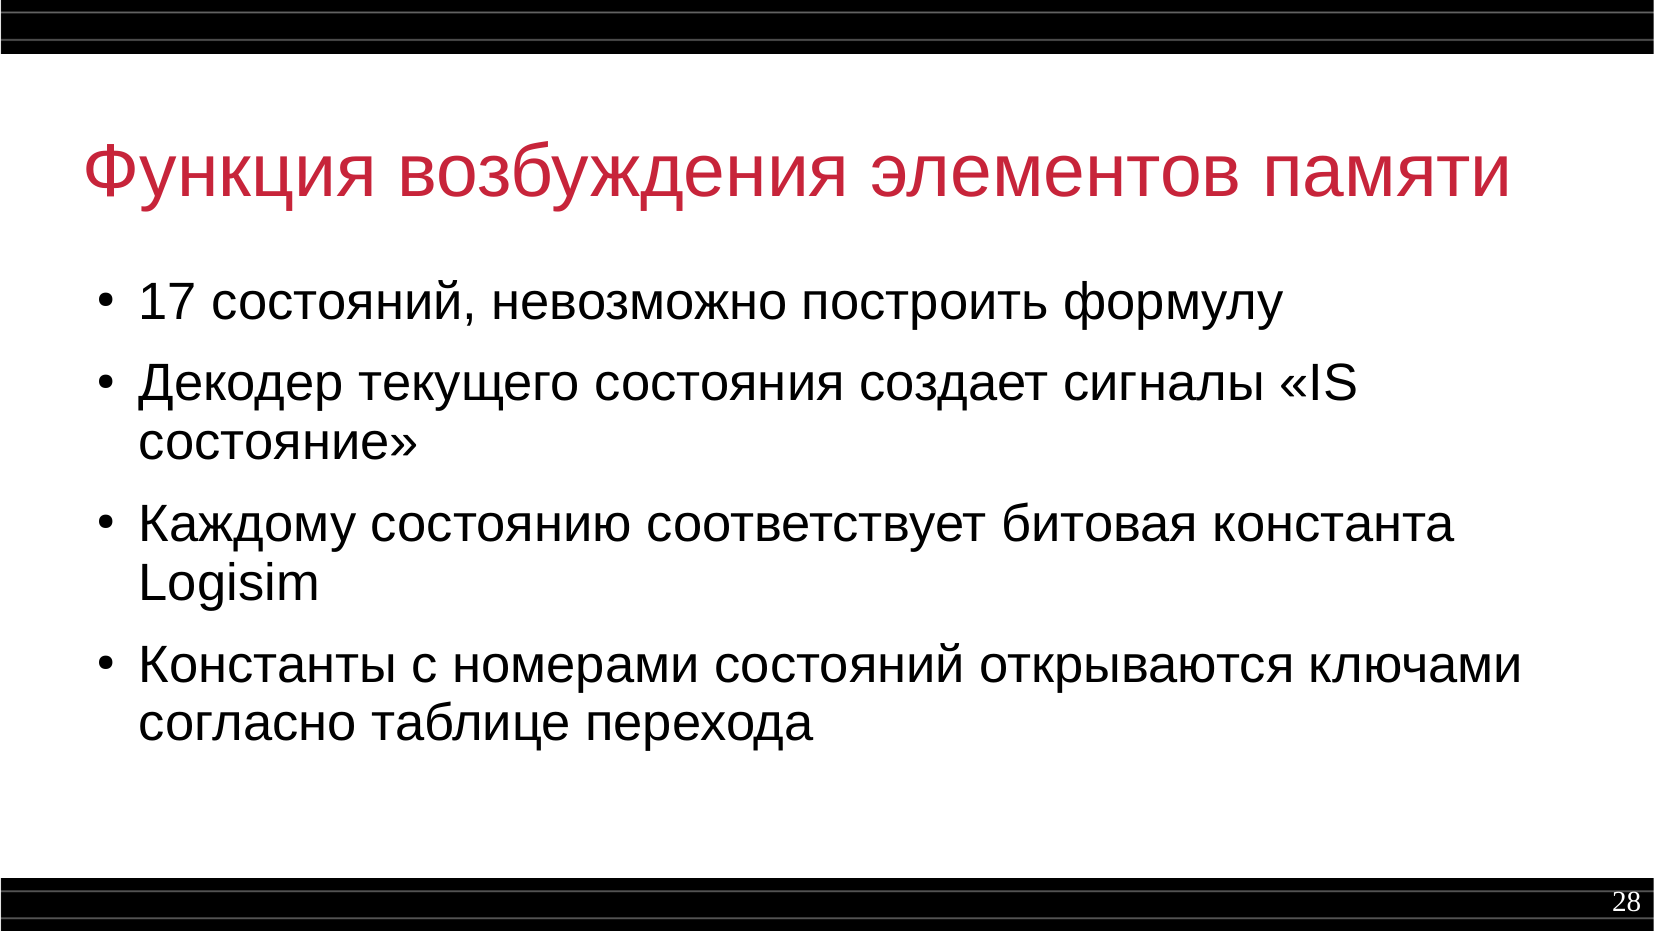

# Функция возбуждения элементов памяти
17 состояний, невозможно построить формулу
Декодер текущего состояния создает сигналы «IS состояние»
Каждому состоянию соответствует битовая константа Logisim
Константы с номерами состояний открываются ключами согласно таблице перехода